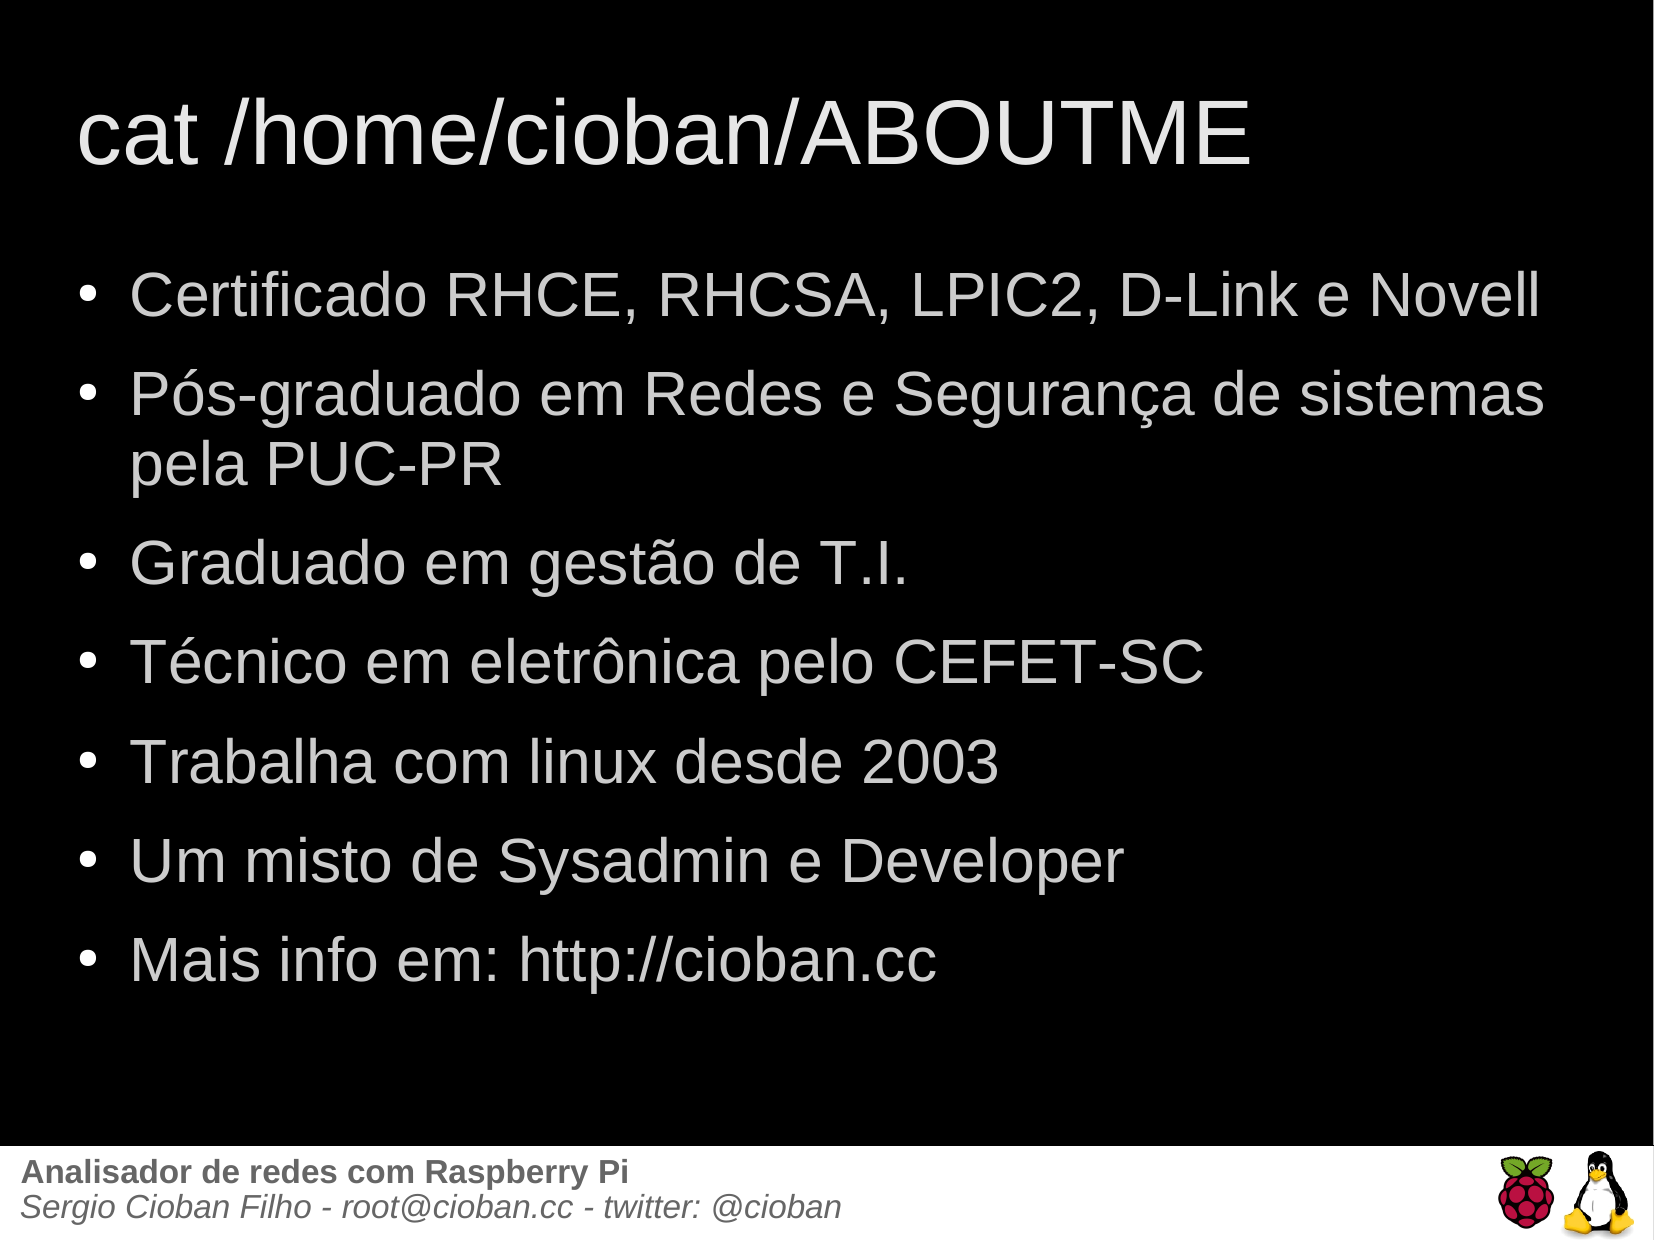

# cat /home/cioban/ABOUTME
Certificado RHCE, RHCSA, LPIC2, D-Link e Novell
Pós-graduado em Redes e Segurança de sistemas pela PUC-PR
Graduado em gestão de T.I.
Técnico em eletrônica pelo CEFET-SC
Trabalha com linux desde 2003
Um misto de Sysadmin e Developer
Mais info em: http://cioban.cc
Virtualização é o processo de executar vários sistemas operacionais em um único equipamento.
Uma máquina virtual é um ambiente operacional completo que se comporta como se fosse um computador independente.
“Hóspedes” virtualizados - fullyvirt
“Hóspedes” paravirtualizados - paravirt